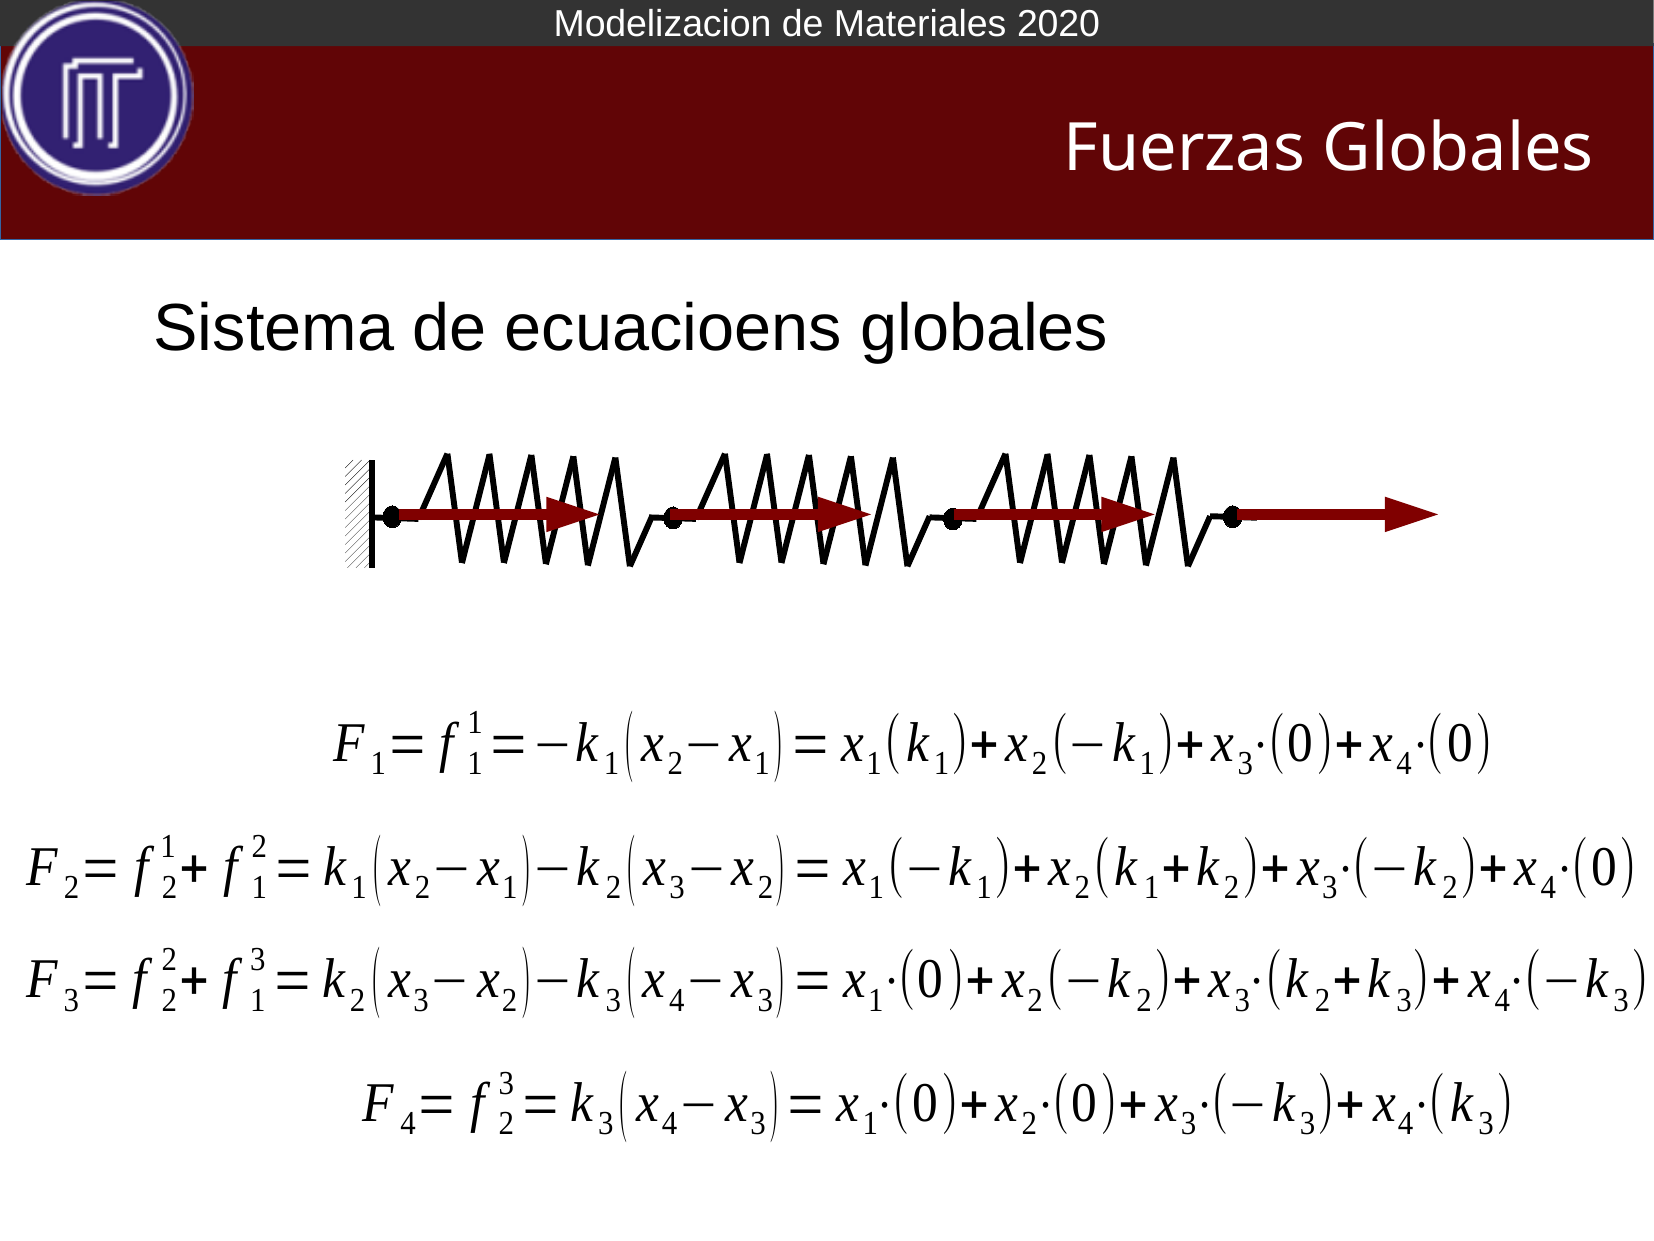

# Fuerzas Globales
Sistema de ecuacioens globales